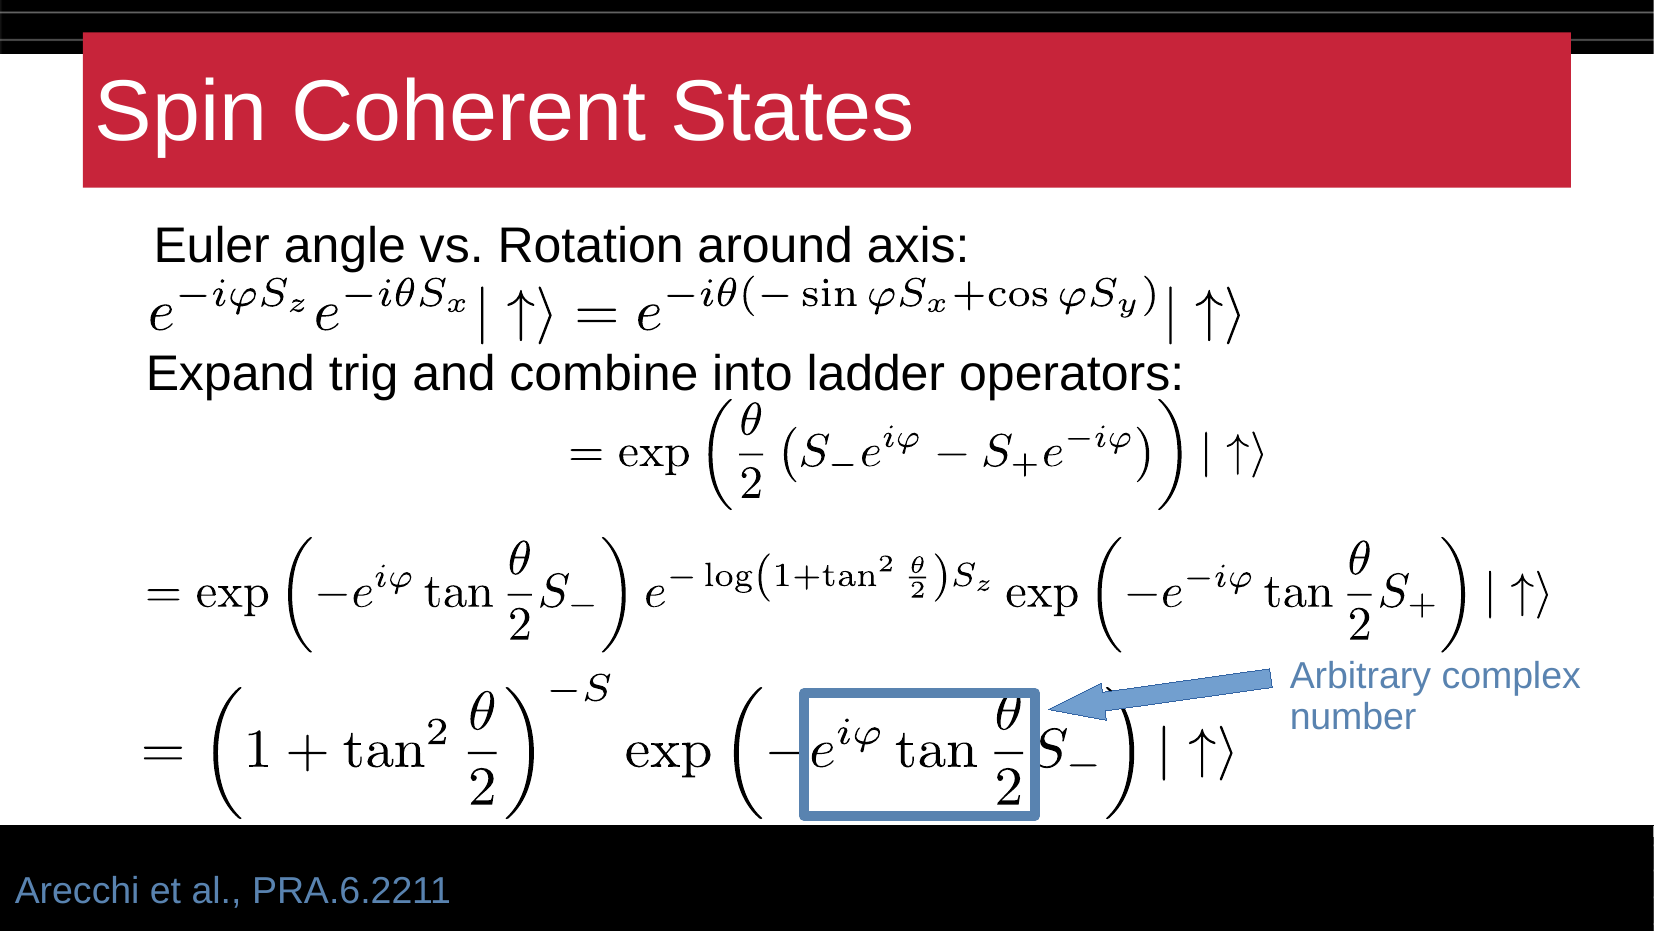

Spin Coherent States
# Euler angle vs. Rotation around axis:
Expand trig and combine into ladder operators:
Arbitrary complex number
Arecchi et al., PRA.6.2211